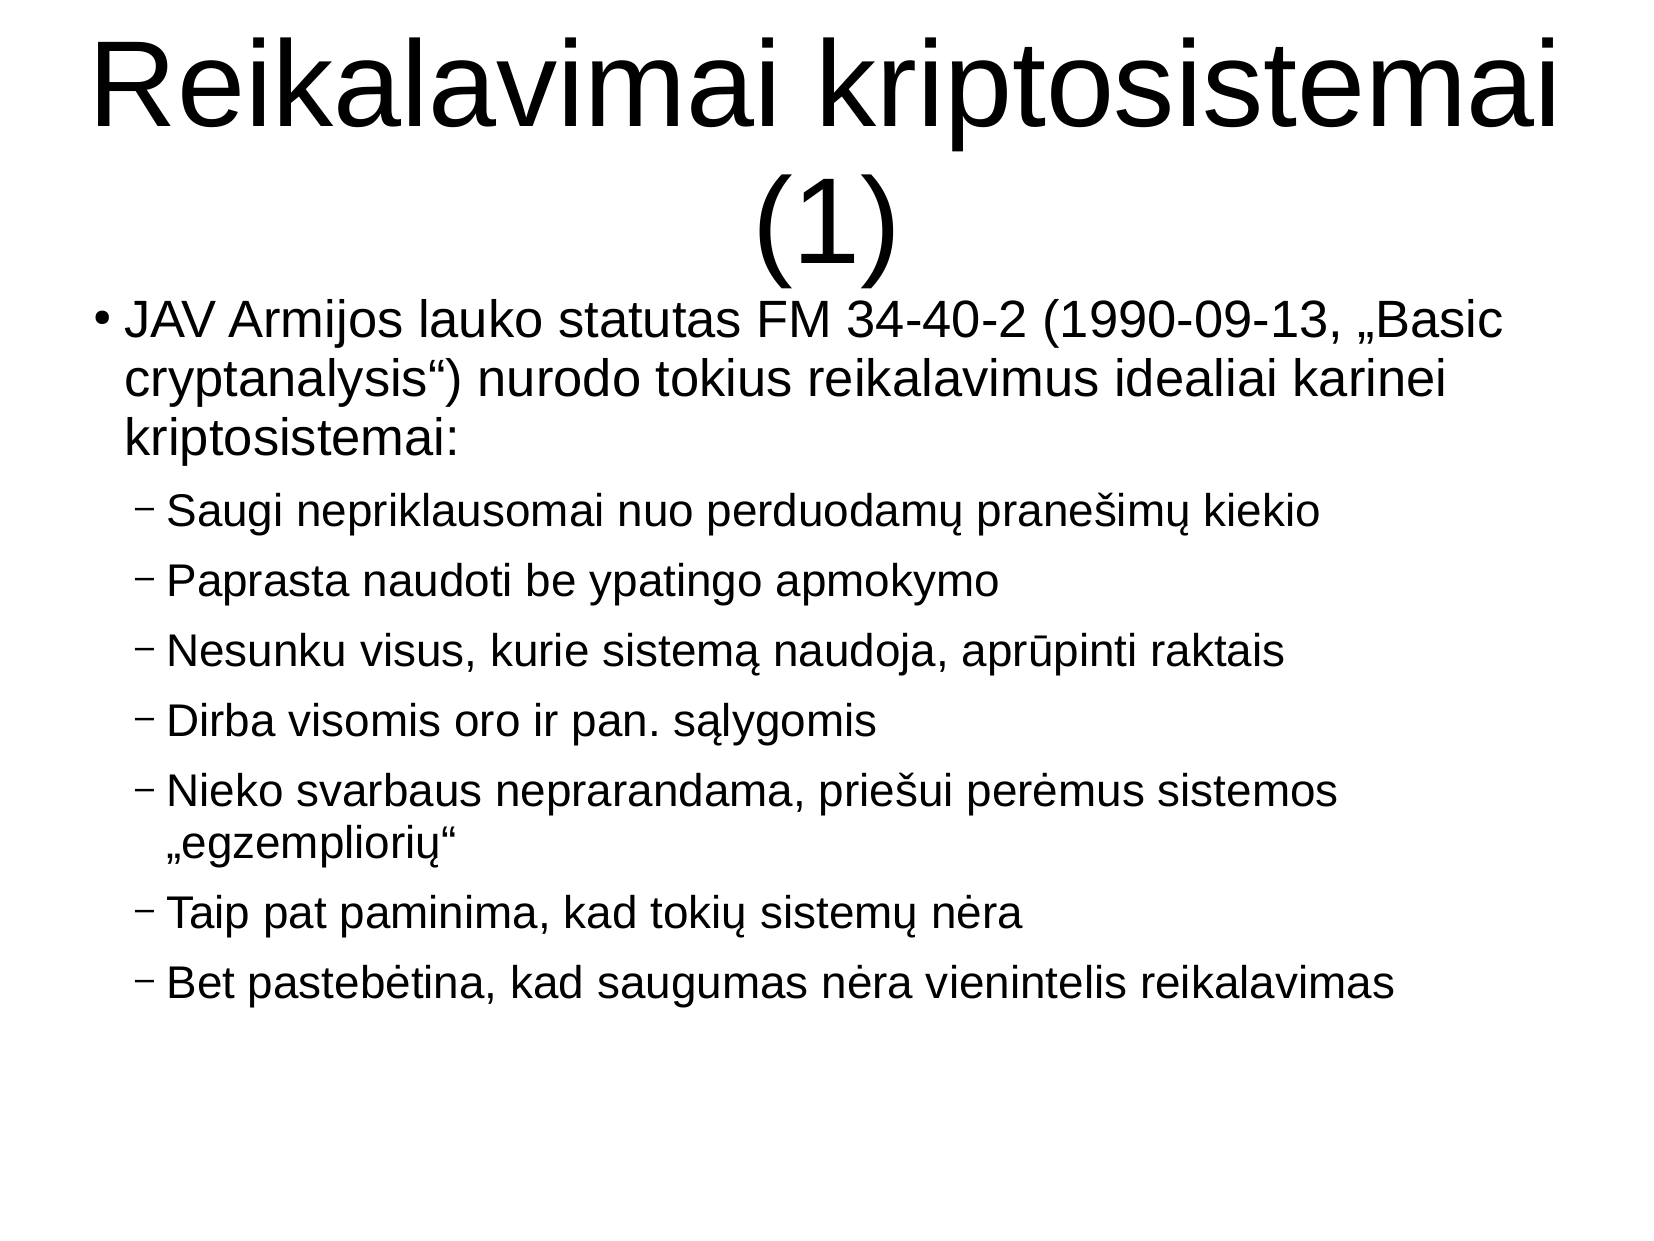

# Reikalavimai kriptosistemai (1)
JAV Armijos lauko statutas FM 34-40-2 (1990-09-13, „Basic cryptanalysis“) nurodo tokius reikalavimus idealiai karinei kriptosistemai:
Saugi nepriklausomai nuo perduodamų pranešimų kiekio
Paprasta naudoti be ypatingo apmokymo
Nesunku visus, kurie sistemą naudoja, aprūpinti raktais
Dirba visomis oro ir pan. sąlygomis
Nieko svarbaus neprarandama, priešui perėmus sistemos „egzempliorių“
Taip pat paminima, kad tokių sistemų nėra
Bet pastebėtina, kad saugumas nėra vienintelis reikalavimas